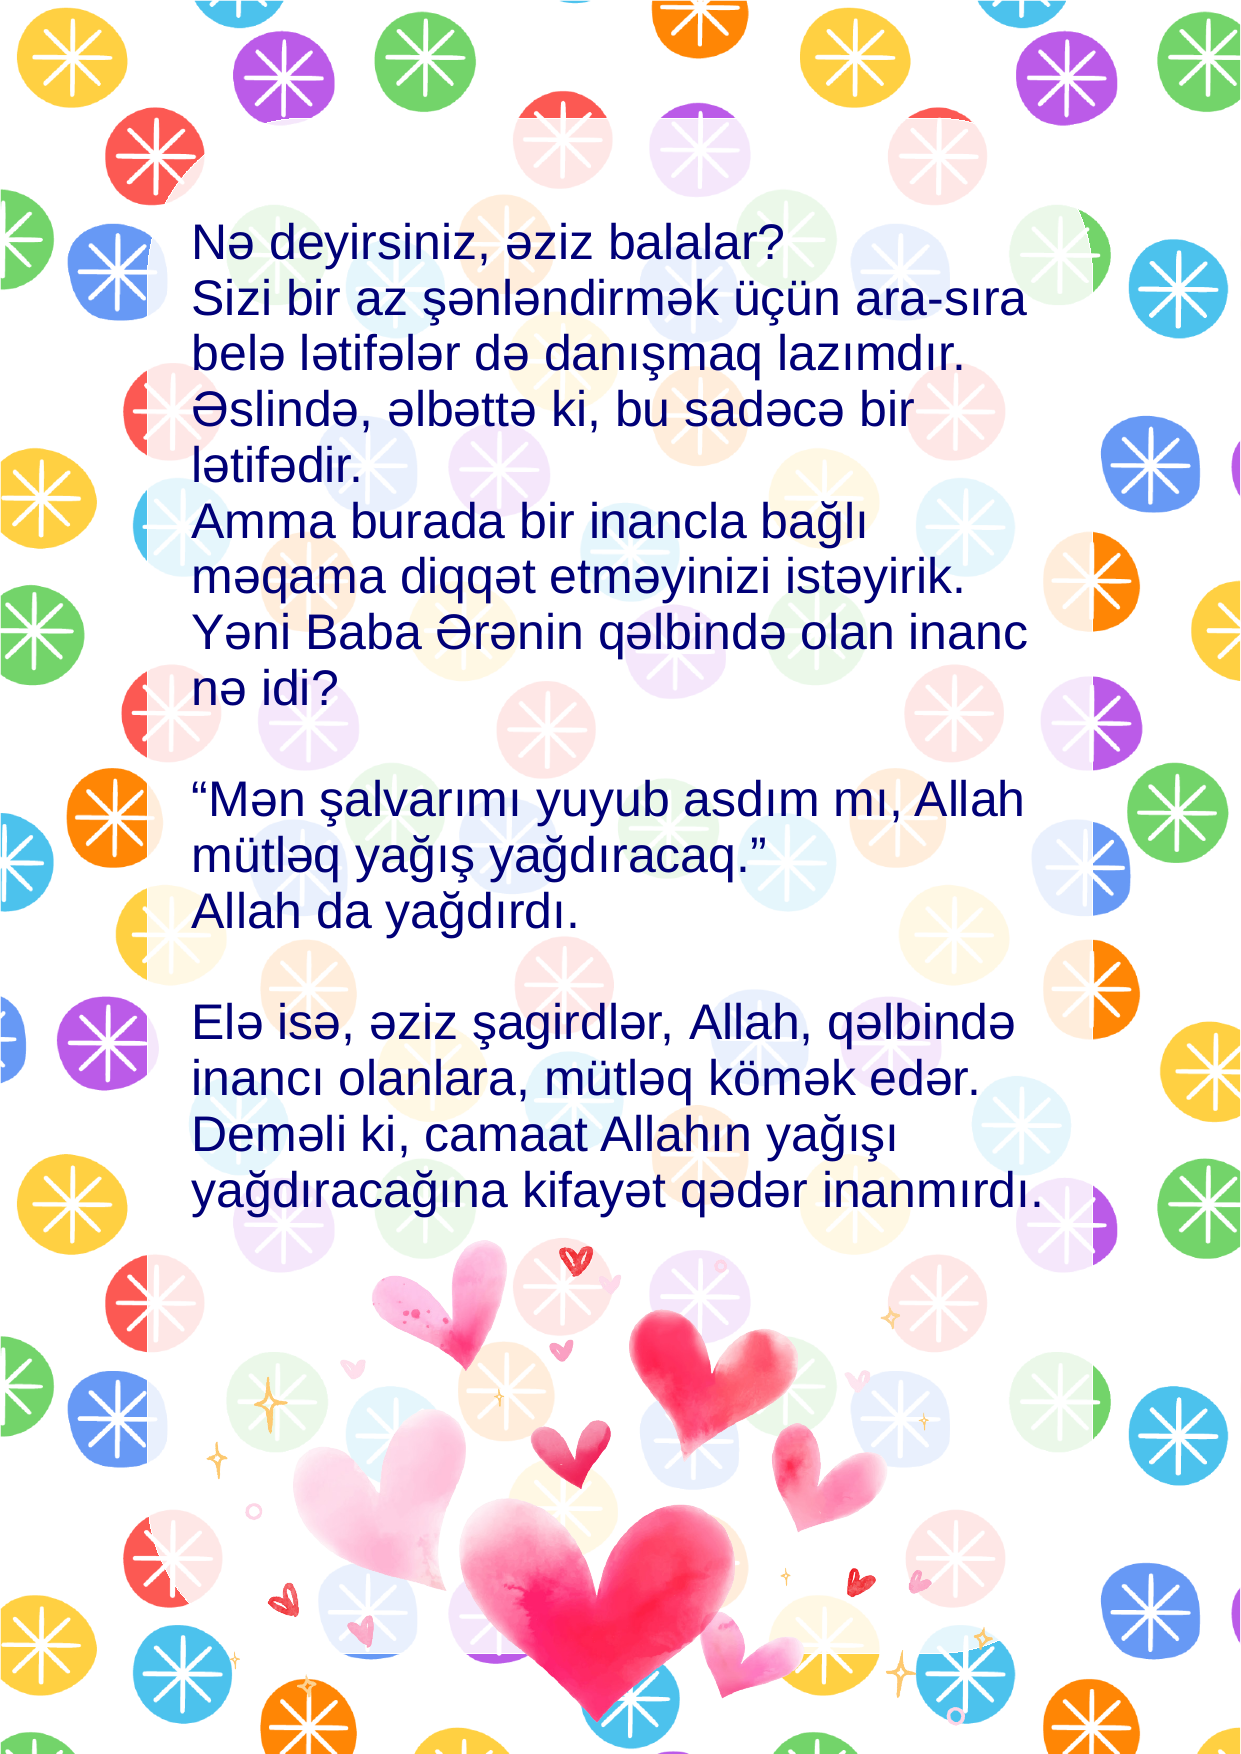

Nə deyirsiniz, əziz balalar?
Sizi bir az şənləndirmək üçün ara-sıra belə lətifələr də danışmaq lazımdır.
Əslində, əlbəttə ki, bu sadəcə bir lətifədir.
Amma burada bir inancla bağlı məqama diqqət etməyinizi istəyirik. Yəni Baba Ərənin qəlbində olan inanc nə idi?
“Mən şalvarımı yuyub asdım mı, Allah mütləq yağış yağdıracaq.”
Allah da yağdırdı.
Elə isə, əziz şagirdlər, Allah, qəlbində inancı olanlara, mütləq kömək edər. Deməli ki, camaat Allahın yağışı yağdıracağına kifayət qədər inanmırdı.